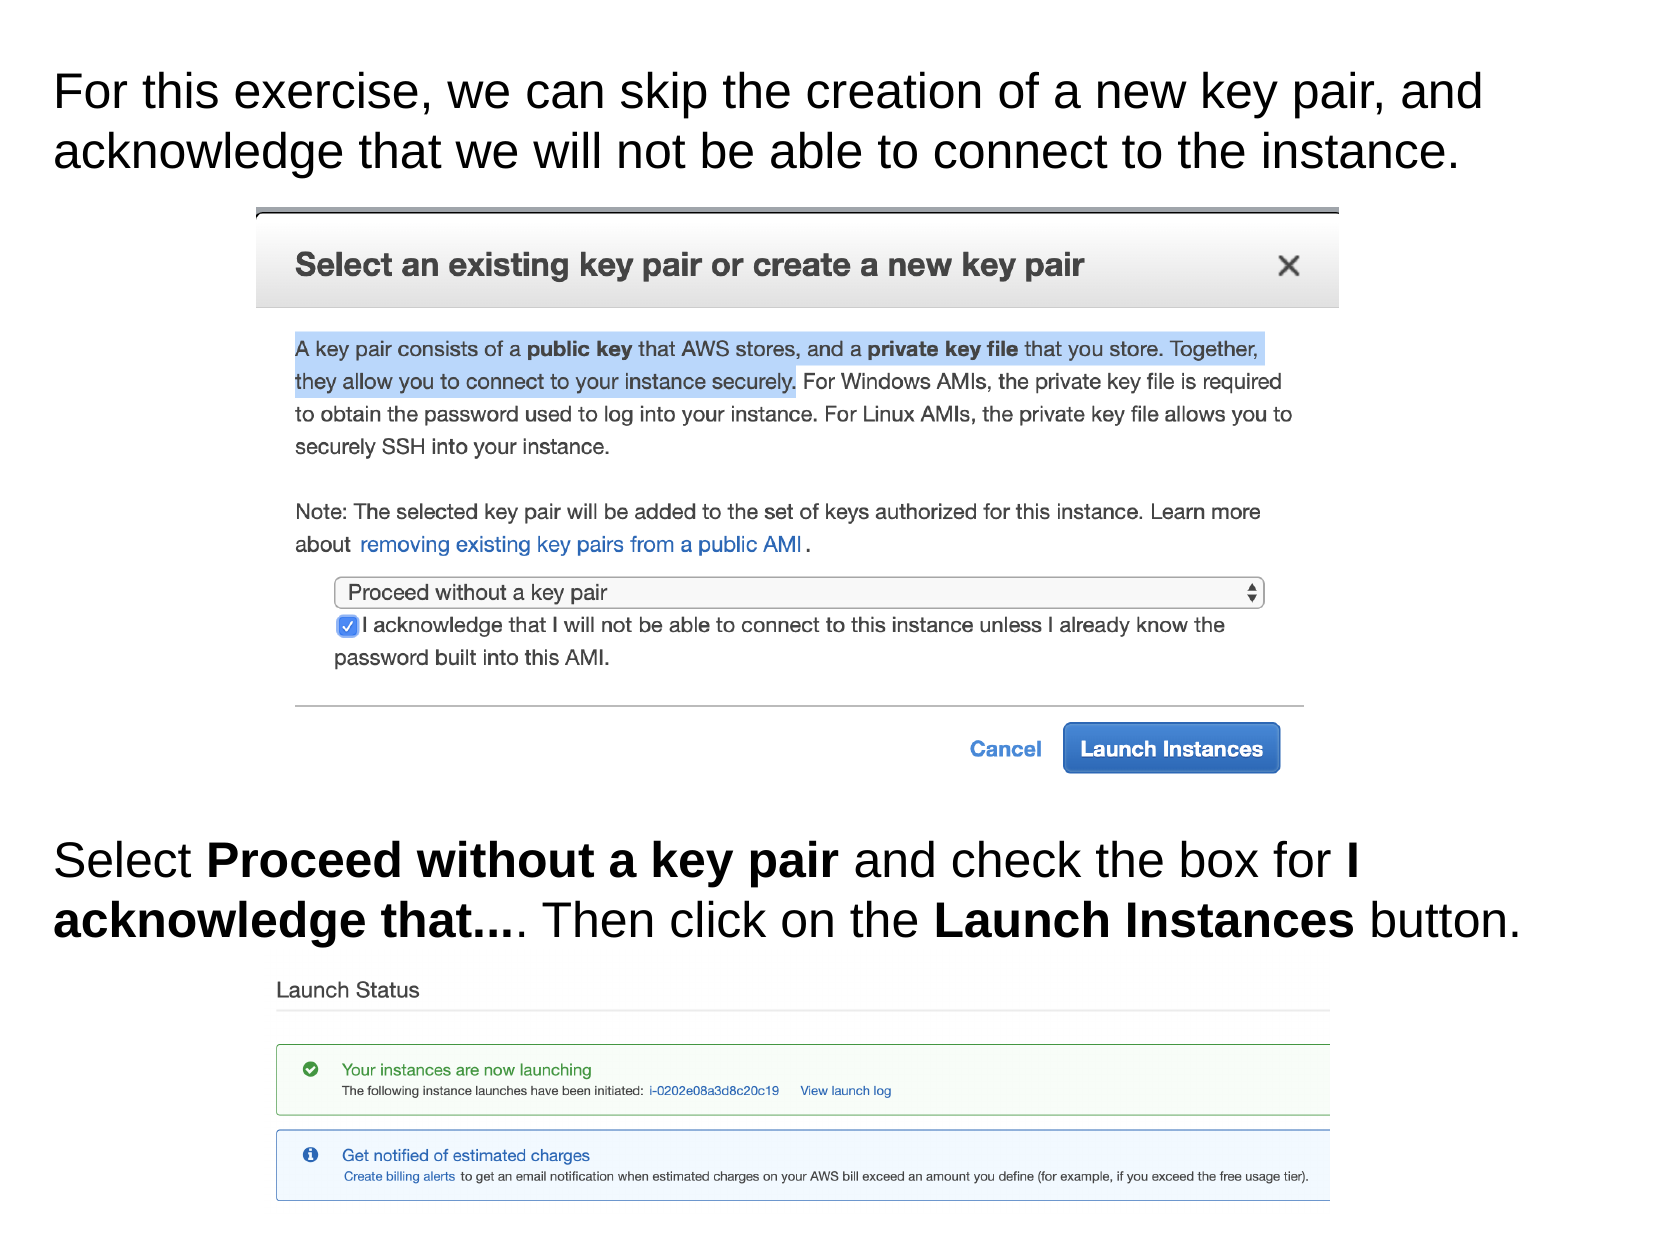

For this exercise, we can skip the creation of a new key pair, and acknowledge that we will not be able to connect to the instance.
Select Proceed without a key pair and check the box for I acknowledge that.... Then click on the Launch Instances button.